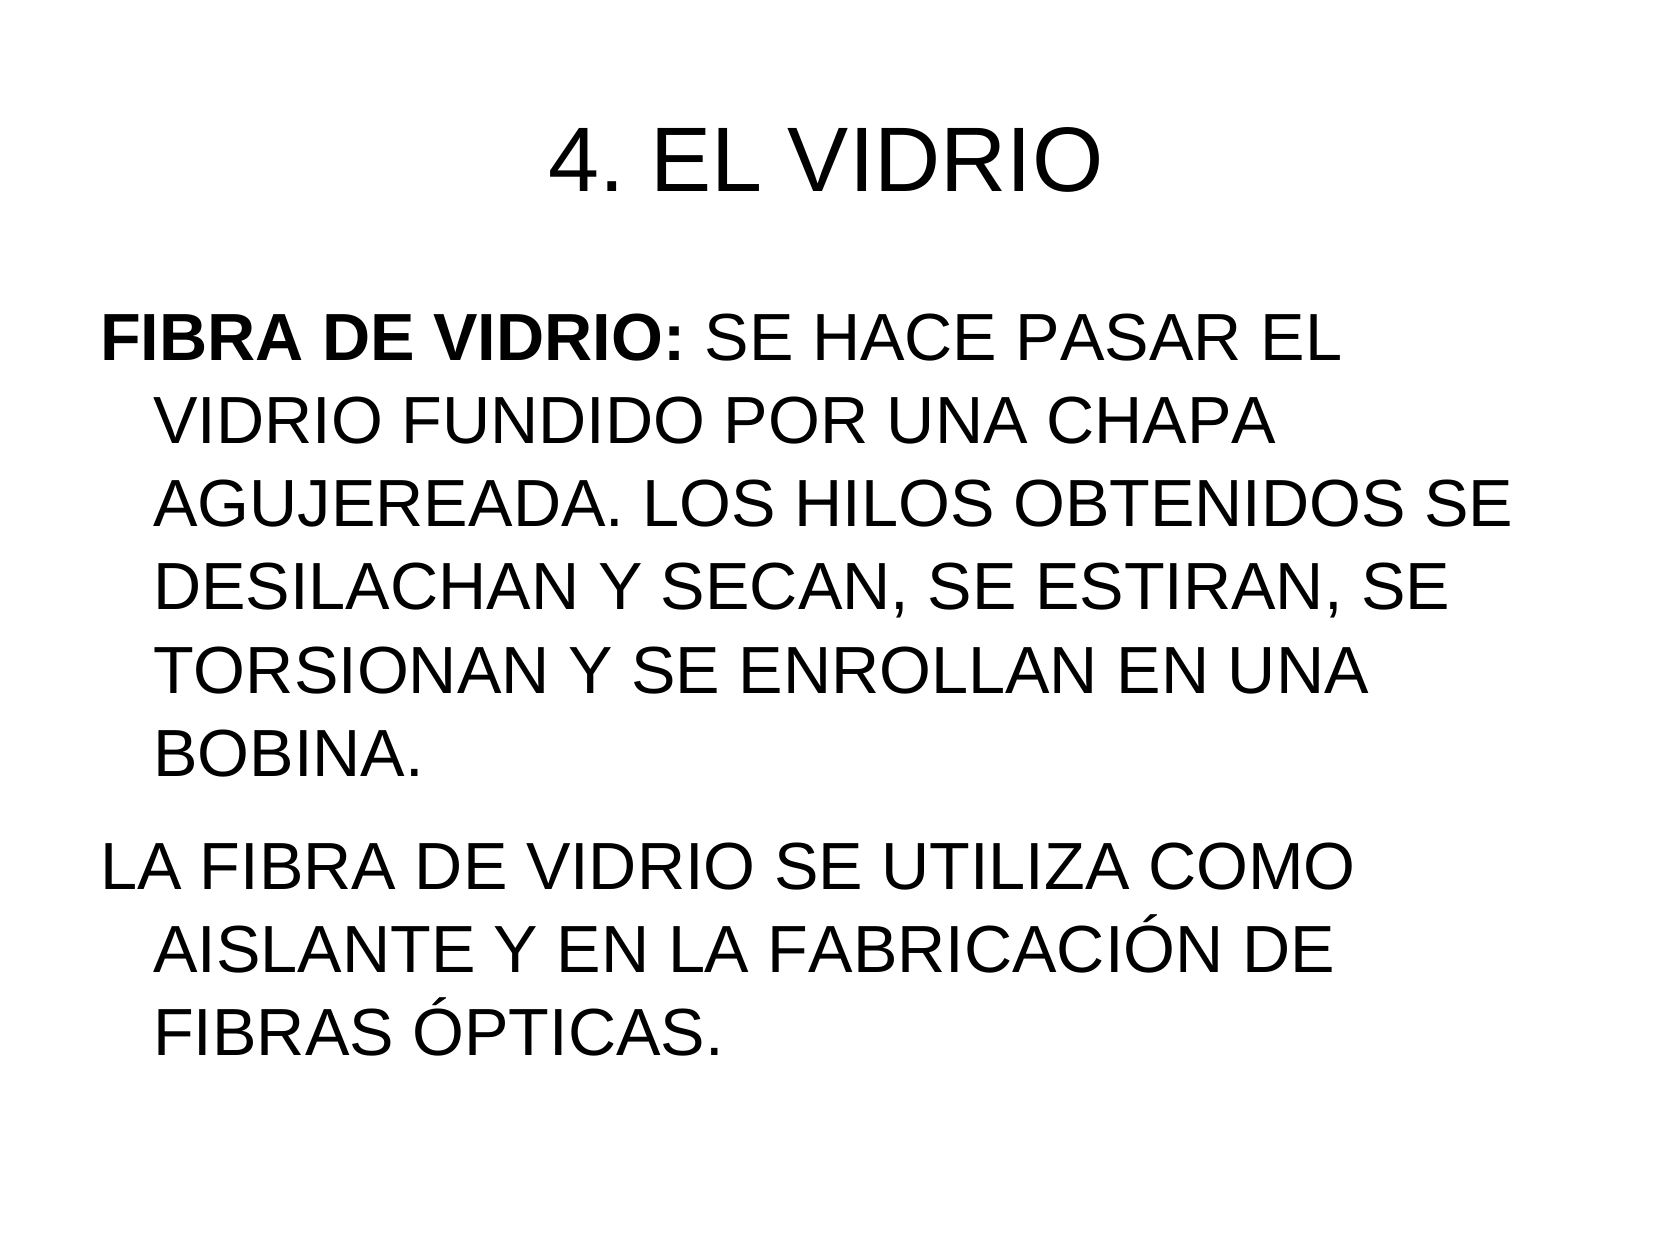

# 4. EL VIDRIO
FIBRA DE VIDRIO: SE HACE PASAR EL VIDRIO FUNDIDO POR UNA CHAPA AGUJEREADA. LOS HILOS OBTENIDOS SE DESILACHAN Y SECAN, SE ESTIRAN, SE TORSIONAN Y SE ENROLLAN EN UNA BOBINA.
LA FIBRA DE VIDRIO SE UTILIZA COMO AISLANTE Y EN LA FABRICACIÓN DE FIBRAS ÓPTICAS.